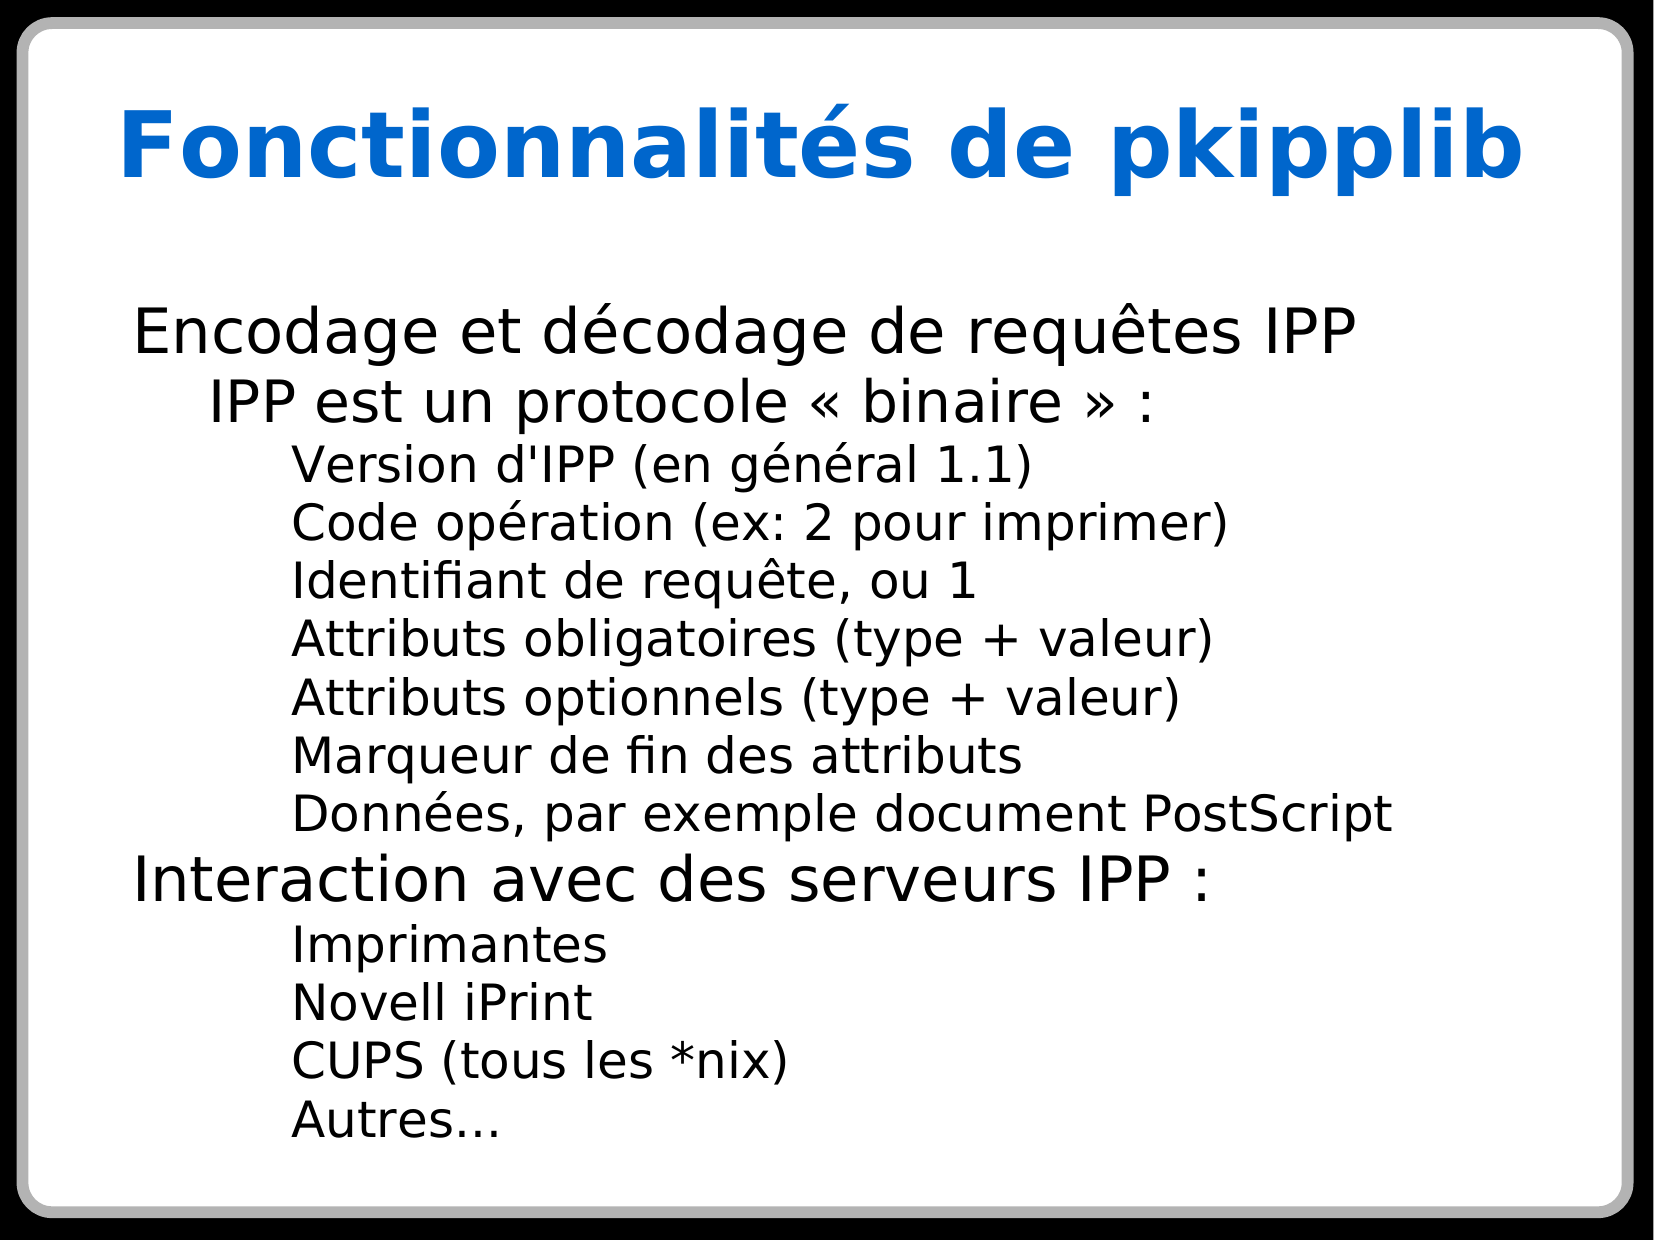

# Fonctionnalités de pkipplib
Encodage et décodage de requêtes IPP
IPP est un protocole « binaire » :
Version d'IPP (en général 1.1)
Code opération (ex: 2 pour imprimer)
Identifiant de requête, ou 1
Attributs obligatoires (type + valeur)
Attributs optionnels (type + valeur)
Marqueur de fin des attributs
Données, par exemple document PostScript
Interaction avec des serveurs IPP :
Imprimantes
Novell iPrint
CUPS (tous les *nix)
Autres...